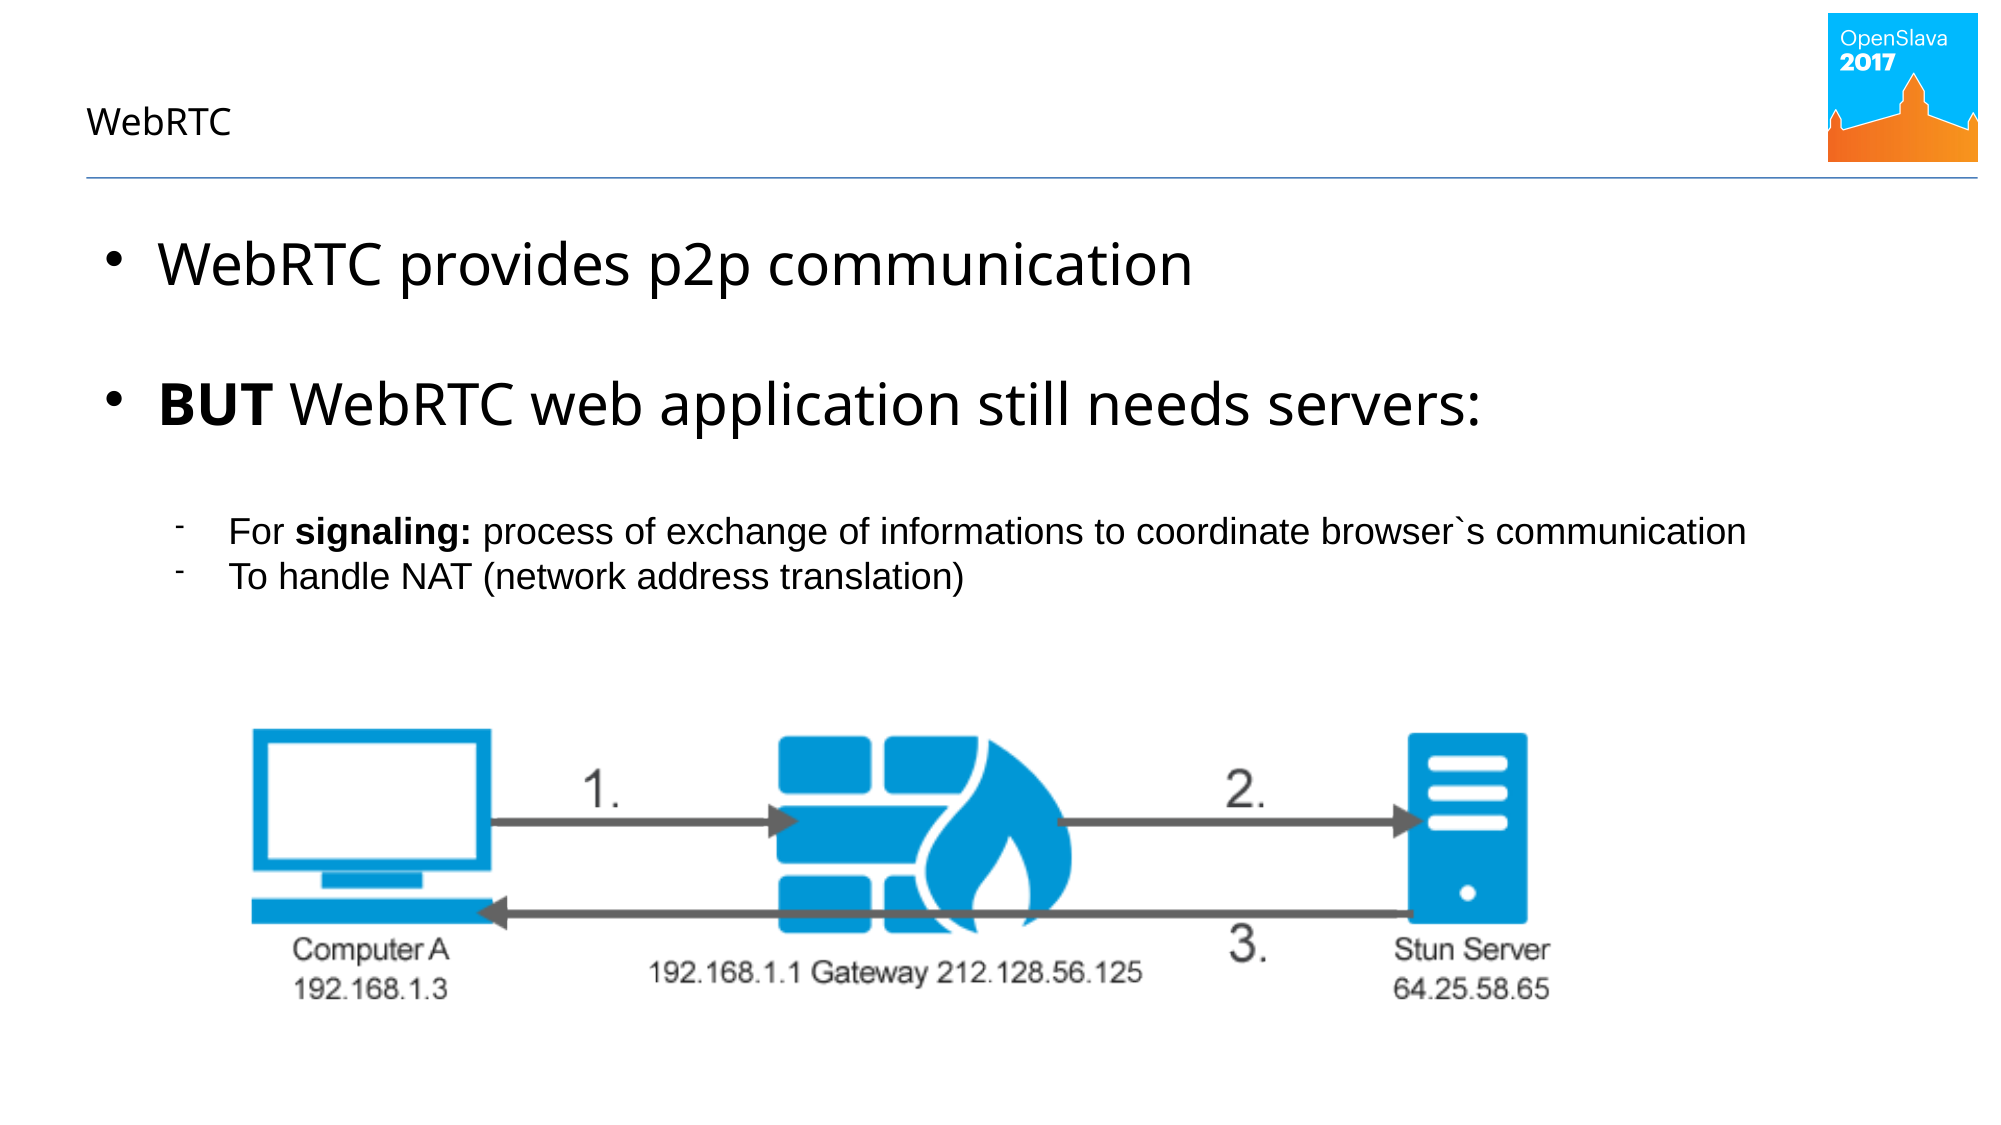

WebRTC
WebRTC provides p2p communication
BUT WebRTC web application still needs servers:
For signaling: process of exchange of informations to coordinate browser`s communication
To handle NAT (network address translation)